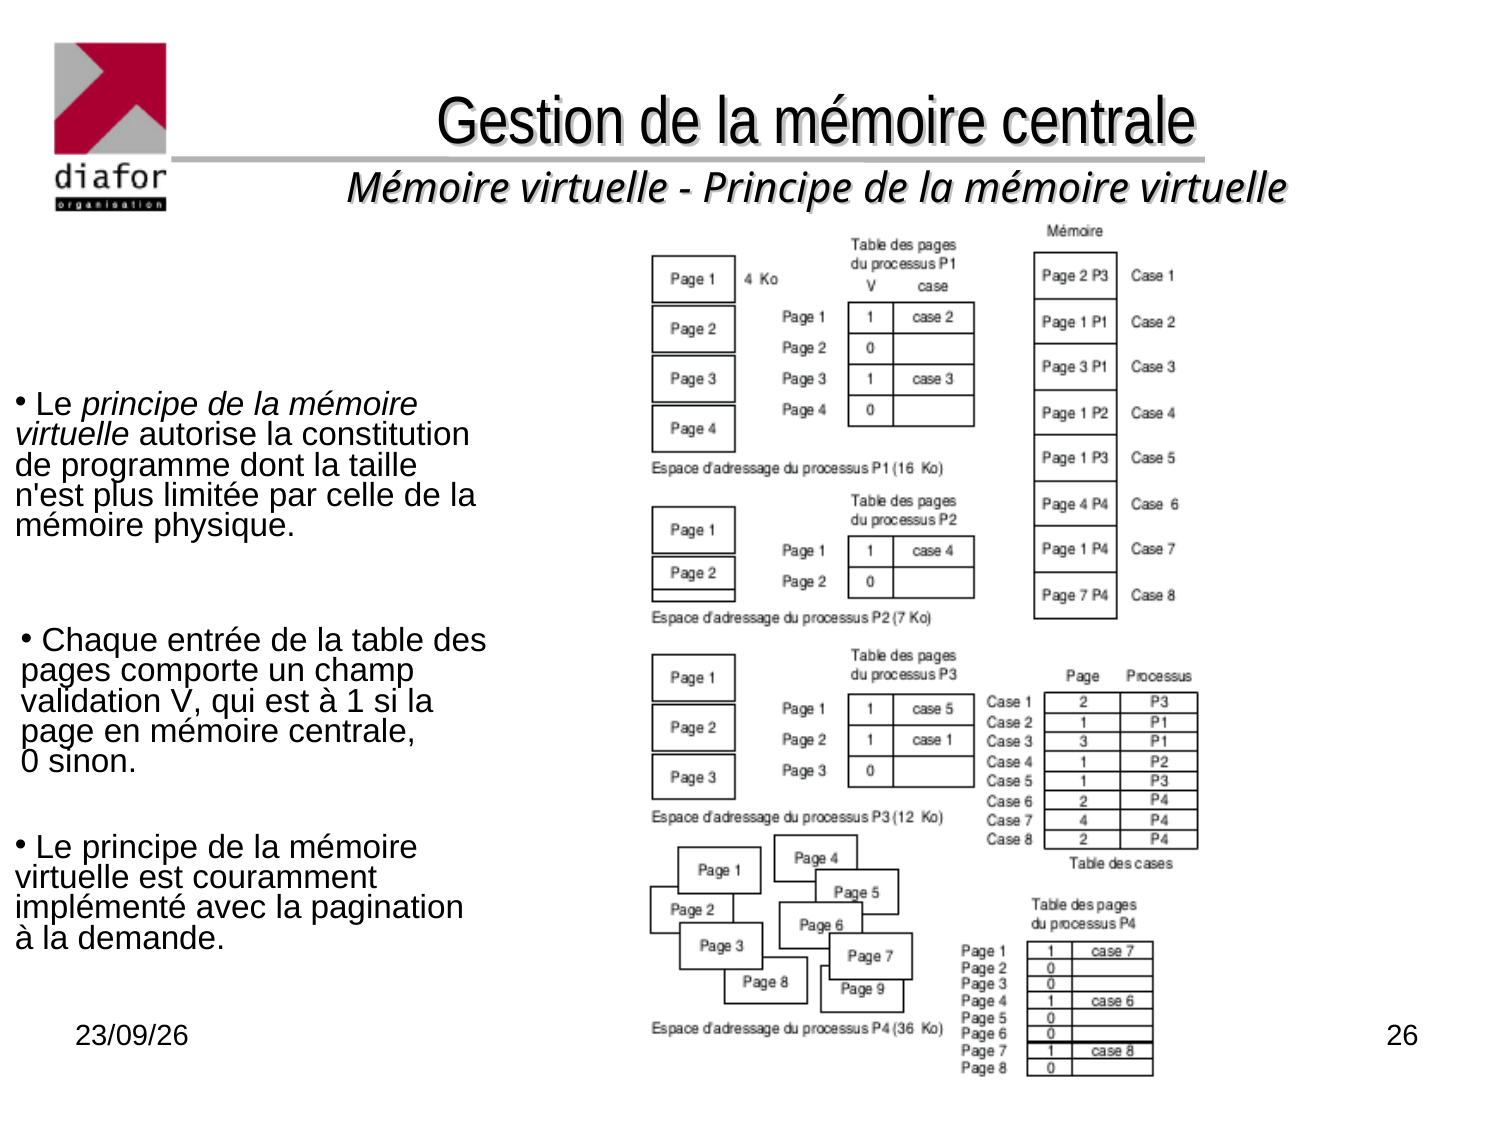

# Gestion de la mémoire centrale Mémoire virtuelle - Principe de la mémoire virtuelle
 Le principe de la mémoire
virtuelle autorise la constitution
de programme dont la taille
n'est plus limitée par celle de la
mémoire physique.
 Chaque entrée de la table des
pages comporte un champ
validation V, qui est à 1 si la
page en mémoire centrale,
0 sinon.
 Le principe de la mémoire
virtuelle est couramment
implémenté avec la pagination
à la demande.
26